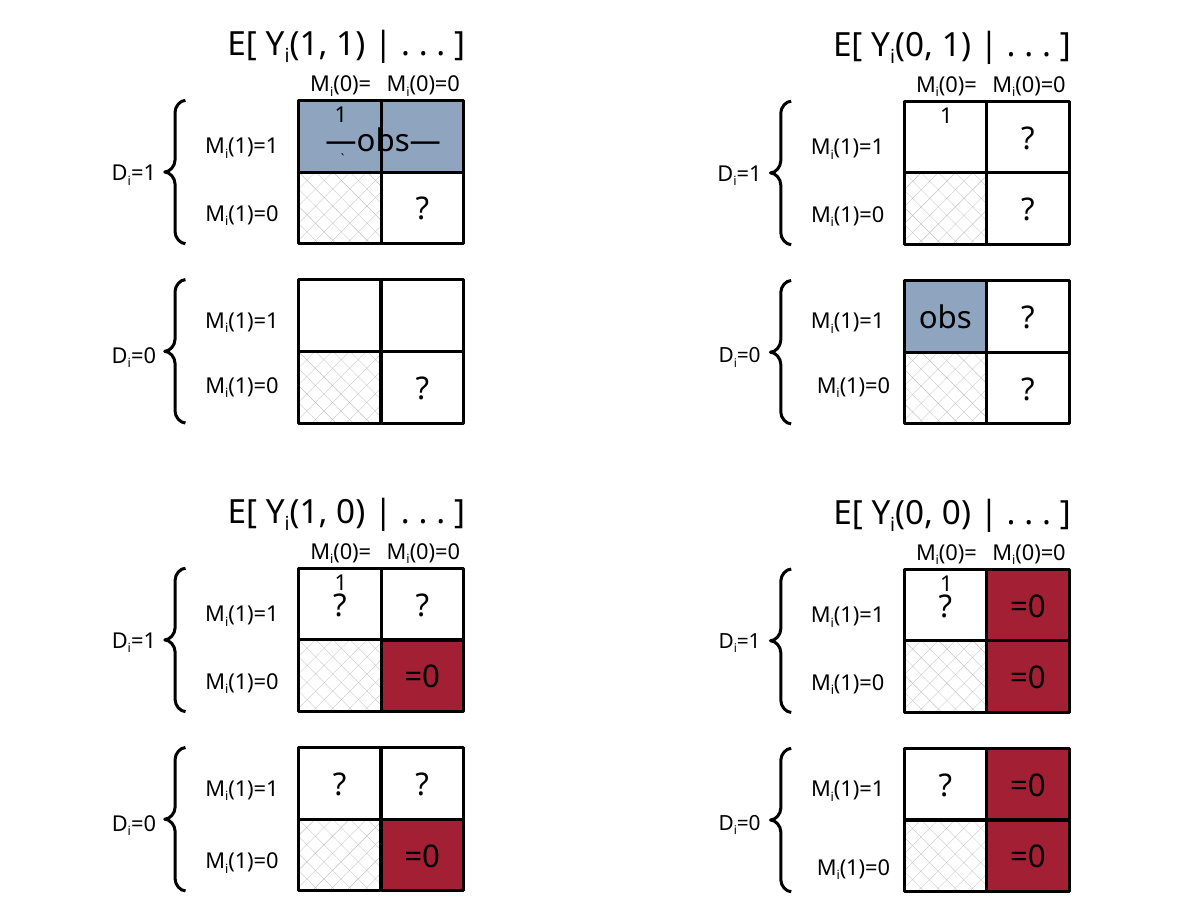

E[ Yi(1, 1) | . . . ]
E[ Yi(0, 1) | . . . ]
Mi(0)=1
Mi(0)=0
Mi(0)=1
Mi(0)=0
?
—obs—
Mi(1)=1
Mi(1)=1
Di=1
Di=1
?
?
Mi(1)=0
Mi(1)=0
obs
?
Mi(1)=1
Mi(1)=1
Di=0
Di=0
?
?
Mi(1)=0
Mi(1)=0
E[ Yi(1, 0) | . . . ]
E[ Yi(0, 0) | . . . ]
Mi(0)=1
Mi(0)=0
Mi(0)=1
Mi(0)=0
?
?
?
=0
Mi(1)=1
Mi(1)=1
Di=1
Di=1
=0
=0
Mi(1)=0
Mi(1)=0
?
?
?
=0
Mi(1)=1
Mi(1)=1
Di=0
Di=0
=0
=0
Mi(1)=0
Mi(1)=0